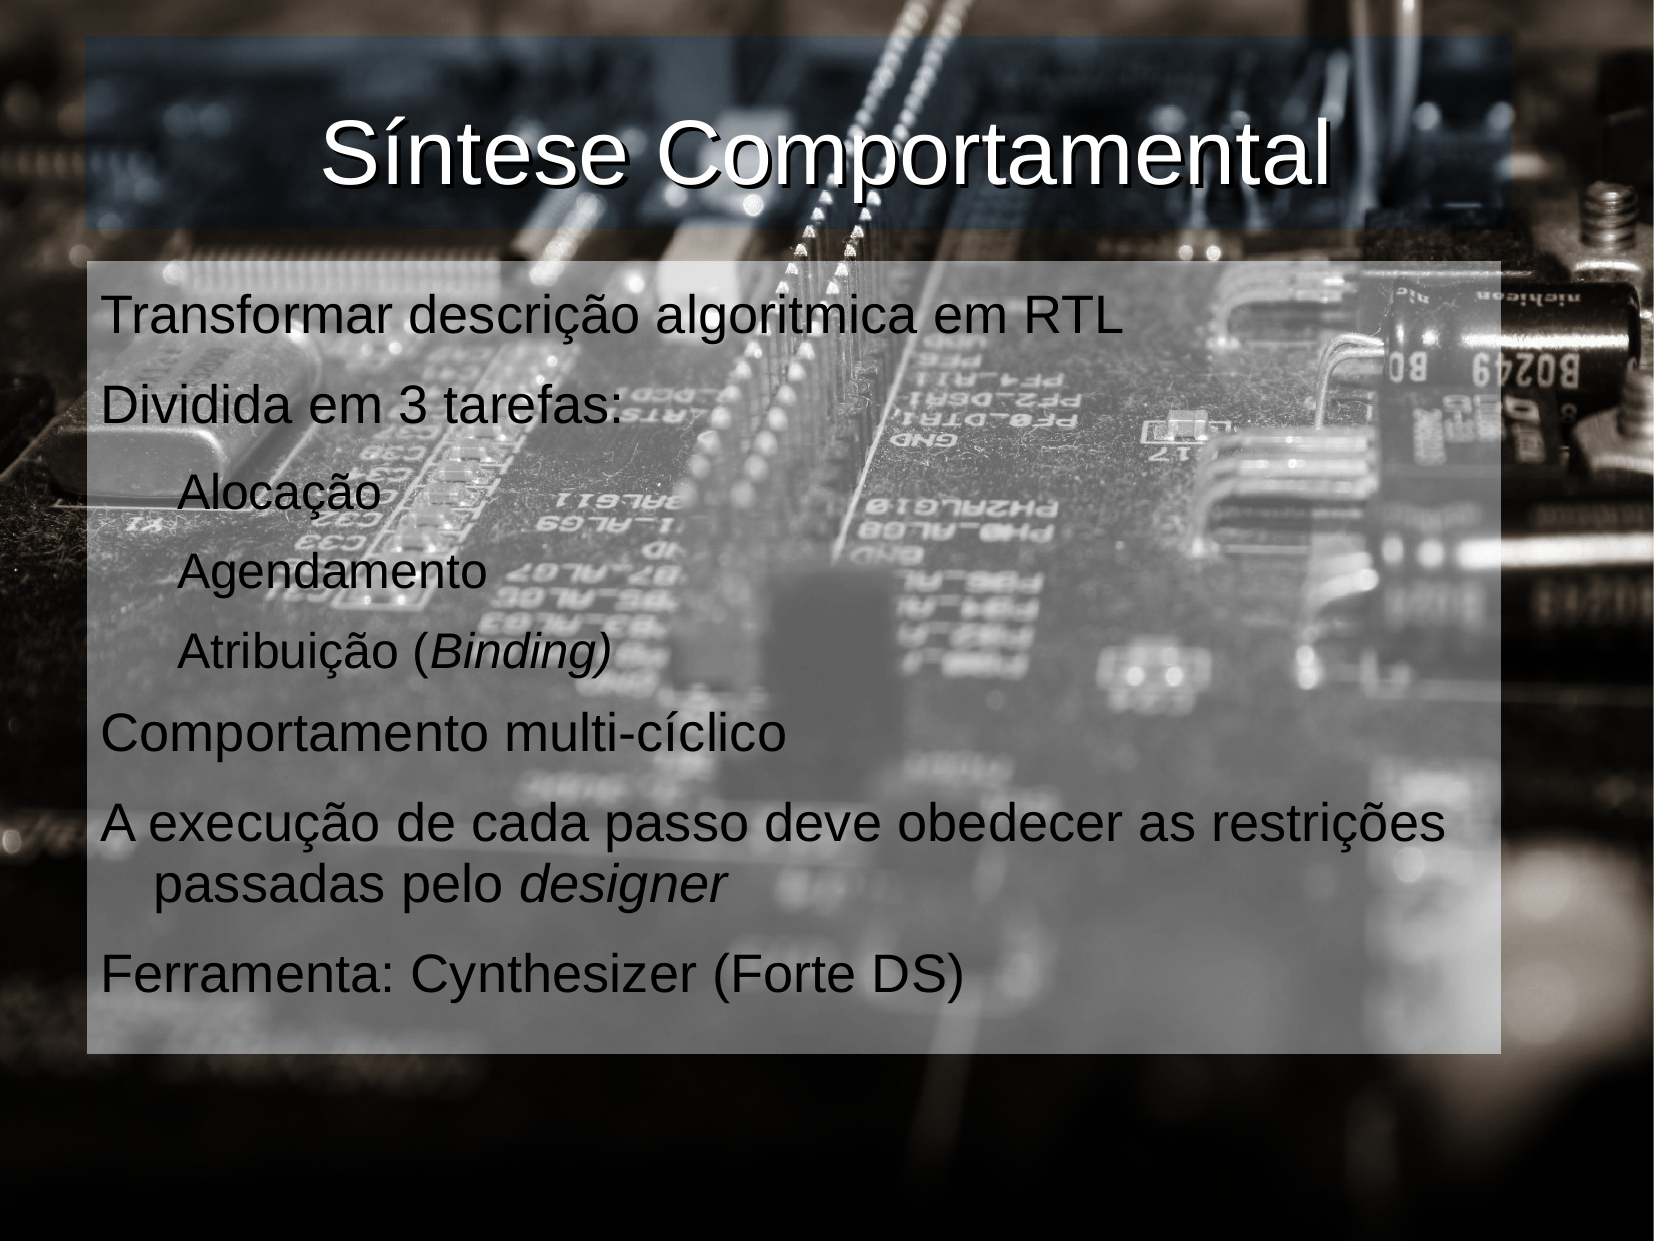

# Síntese Comportamental
Transformar descrição algoritmica em RTL
Dividida em 3 tarefas:
Alocação
Agendamento
Atribuição (Binding)
Comportamento multi-cíclico
A execução de cada passo deve obedecer as restrições passadas pelo designer
Ferramenta: Cynthesizer (Forte DS)